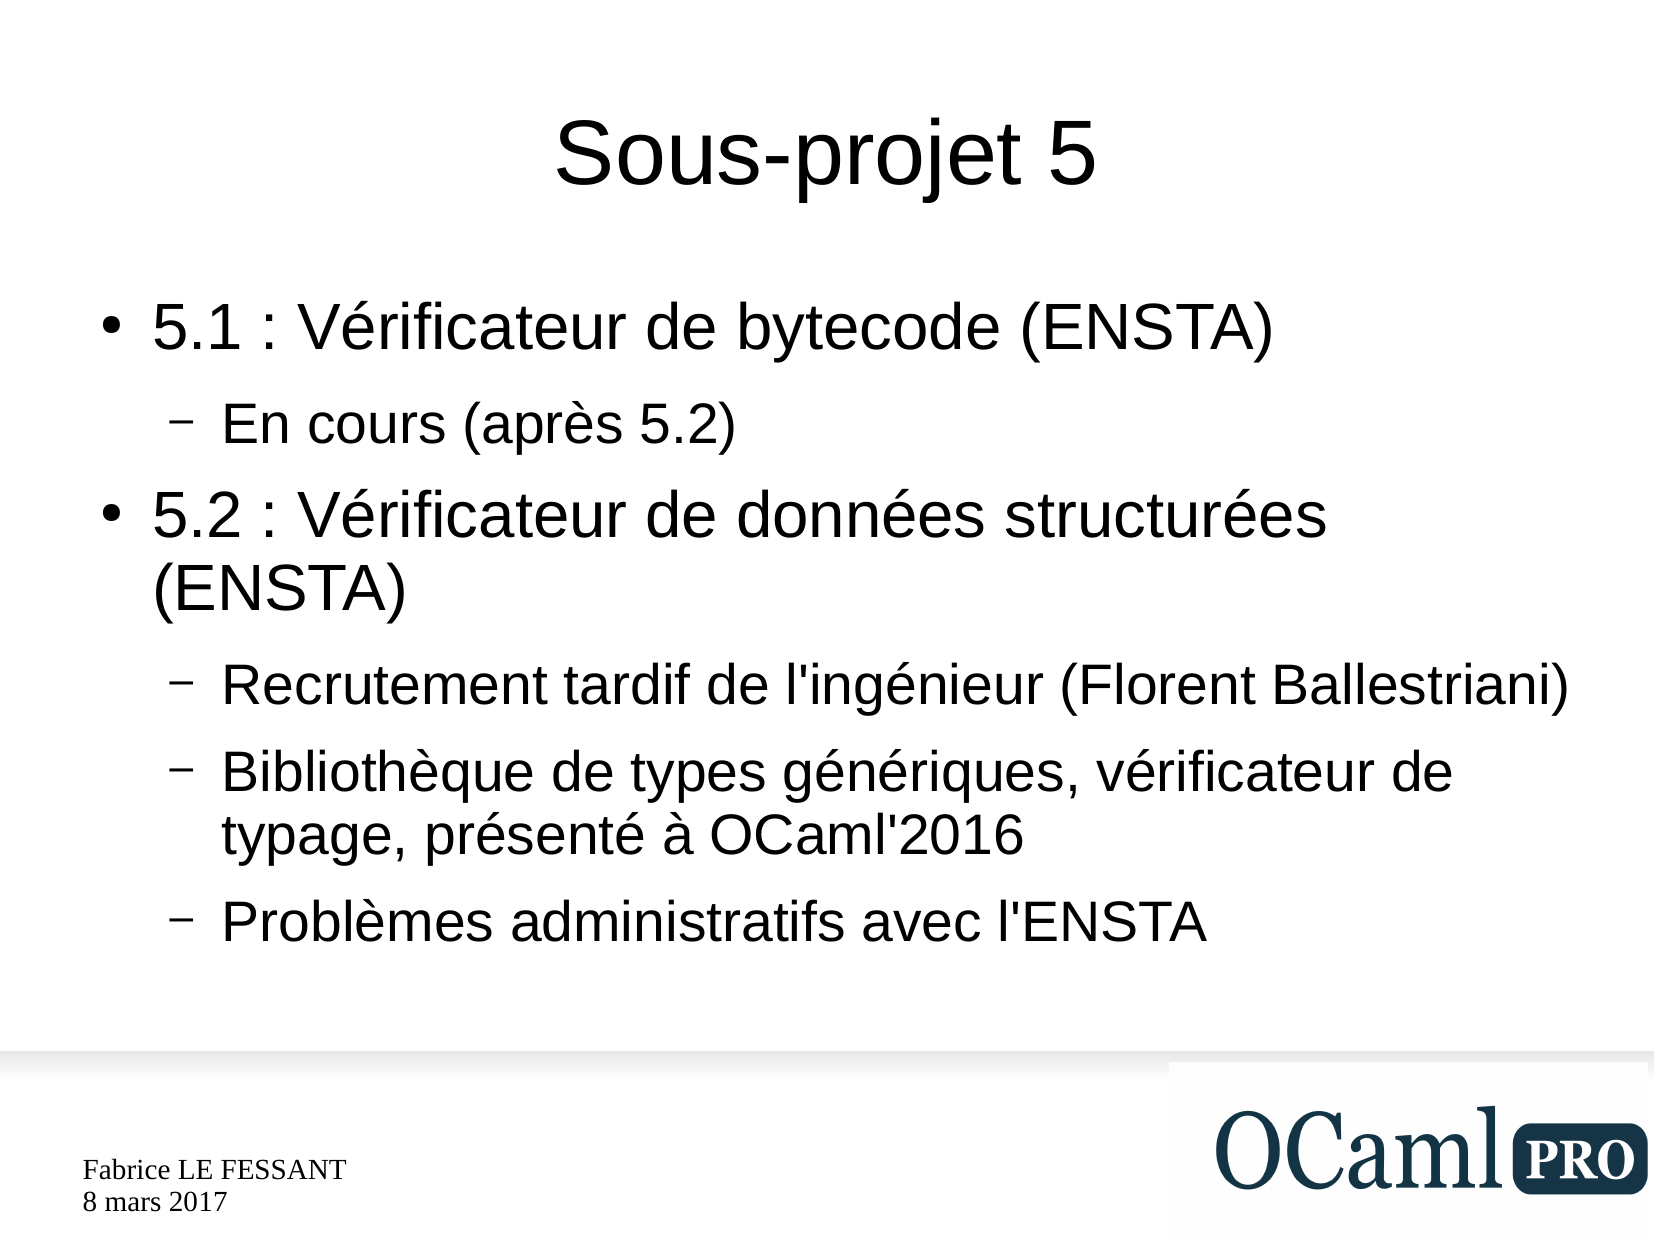

# Sous-projet 5
5.1 : Vérificateur de bytecode (ENSTA)
En cours (après 5.2)
5.2 : Vérificateur de données structurées (ENSTA)
Recrutement tardif de l'ingénieur (Florent Ballestriani)
Bibliothèque de types génériques, vérificateur de typage, présenté à OCaml'2016
Problèmes administratifs avec l'ENSTA